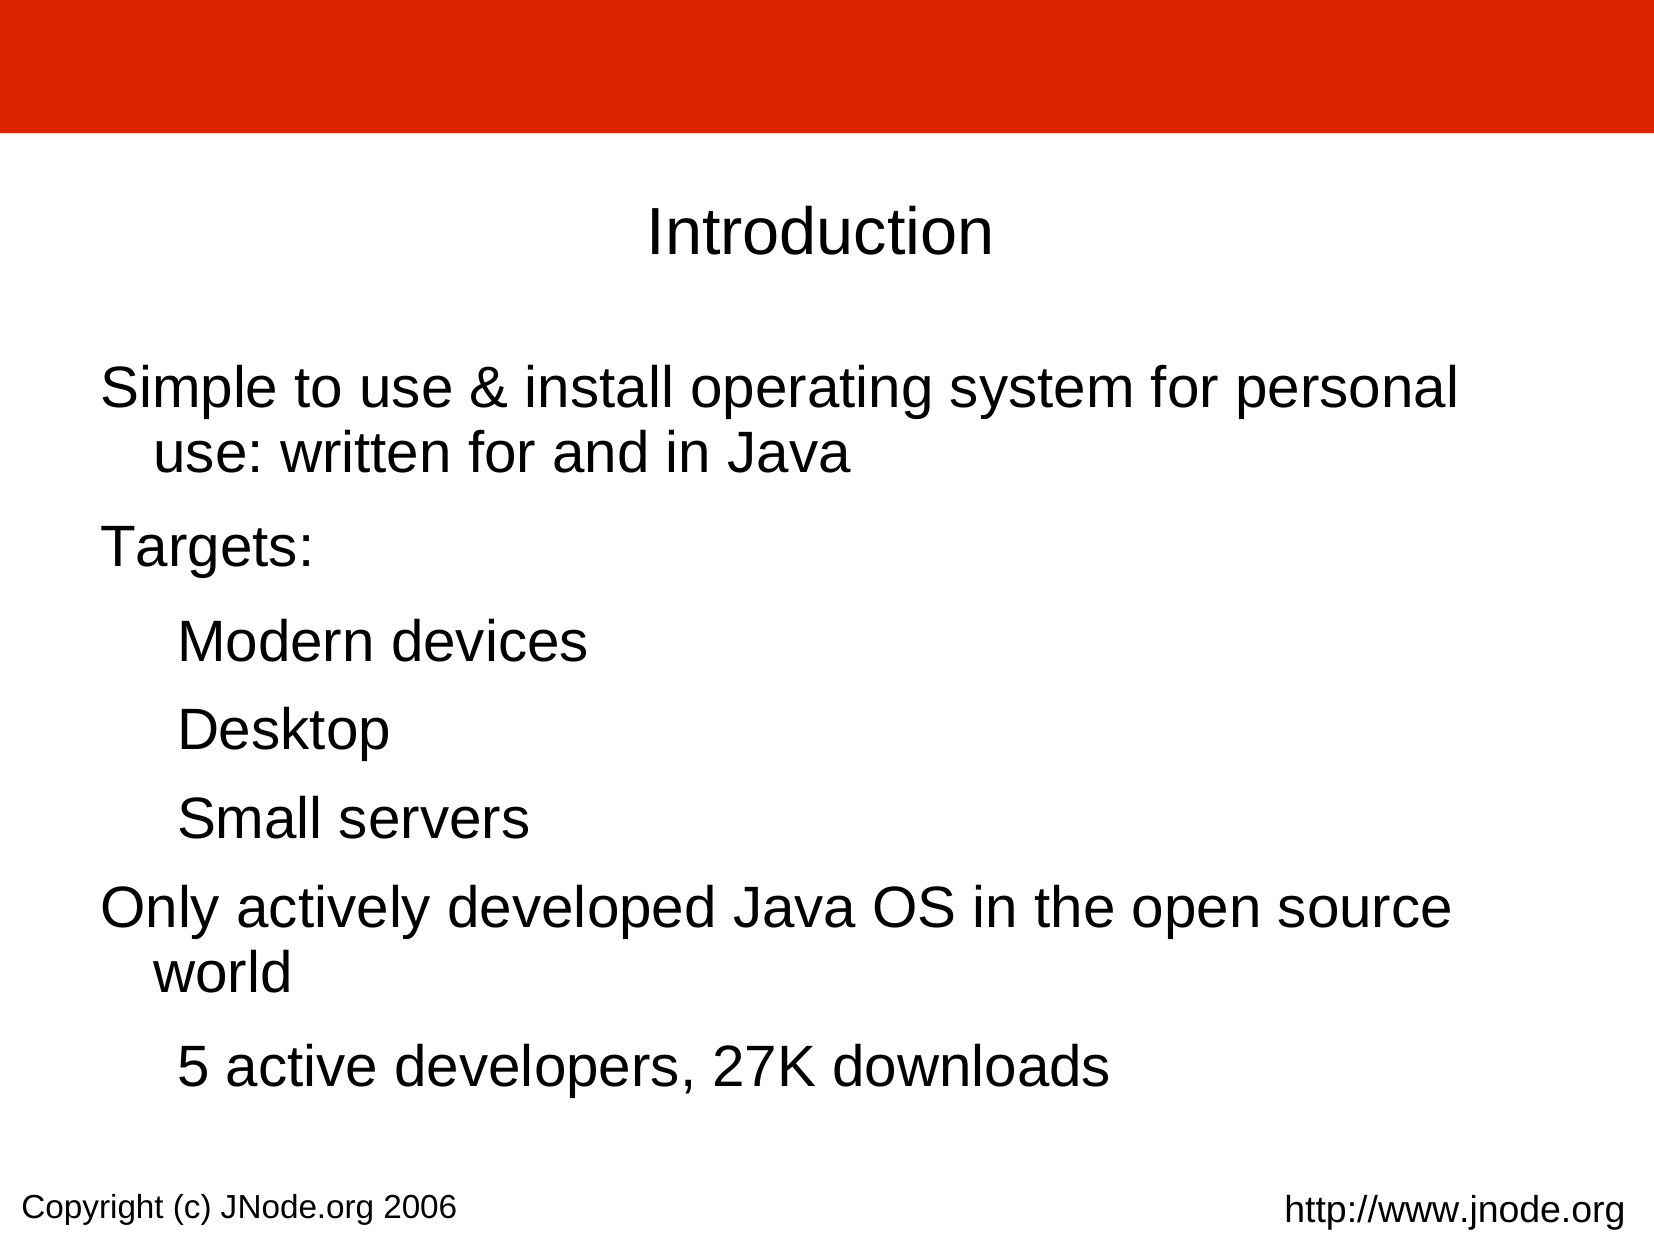

# Introduction
Simple to use & install operating system for personal use: written for and in Java
Targets:
Modern devices
Desktop
Small servers
Only actively developed Java OS in the open source world
5 active developers, 27K downloads